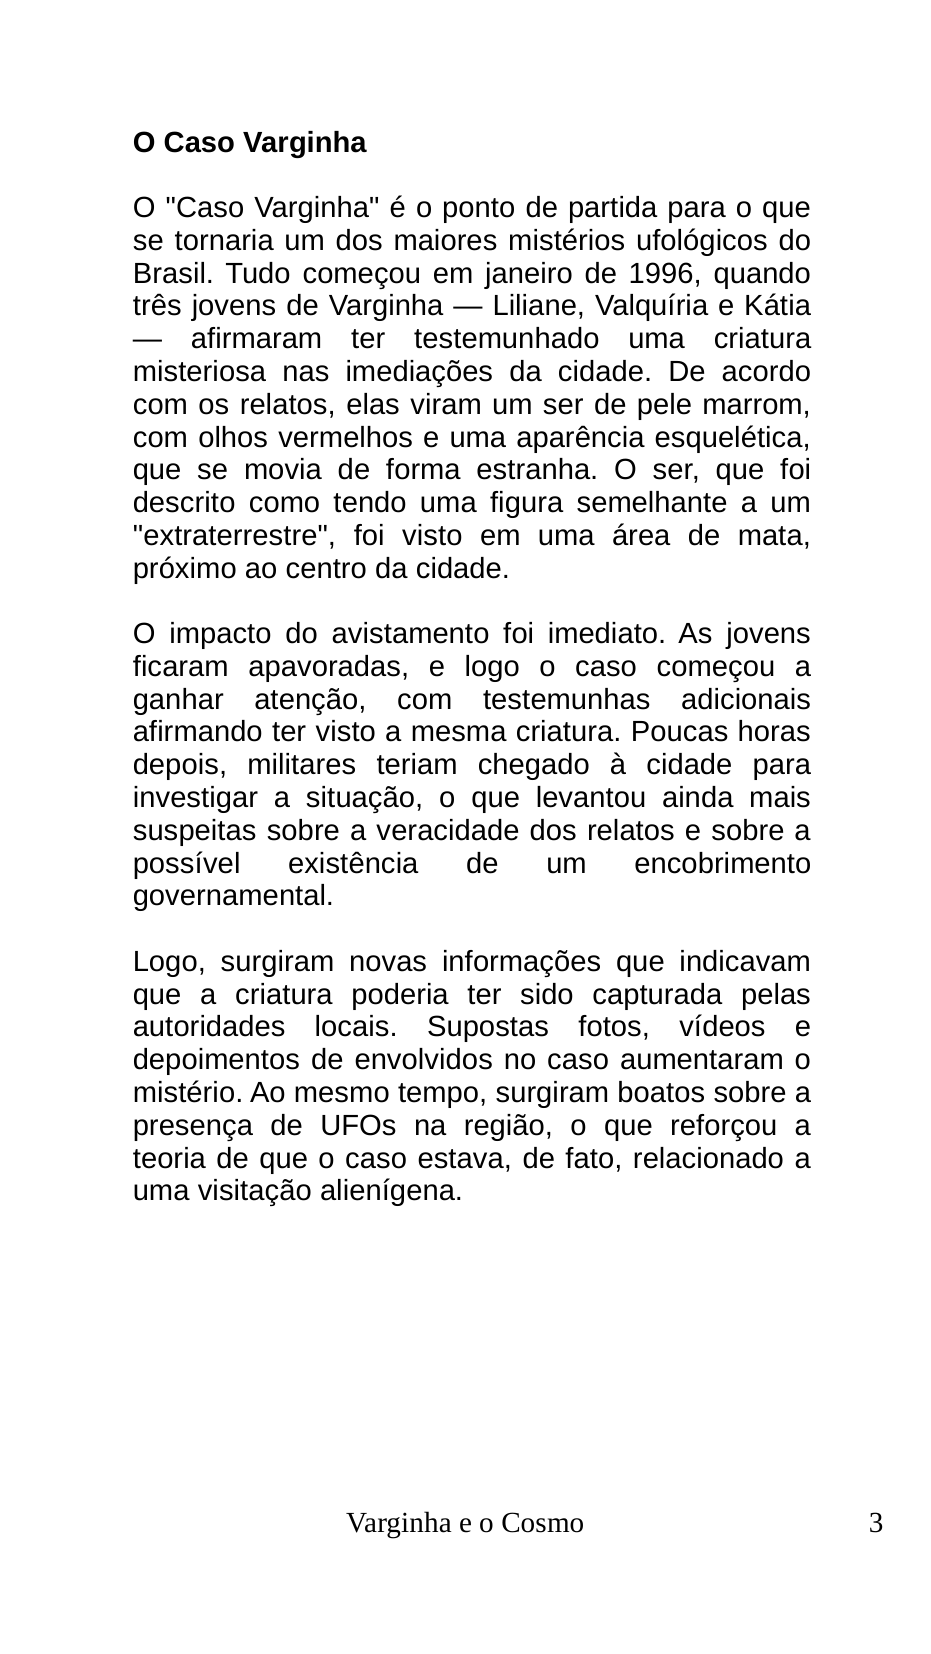

O Caso Varginha
O "Caso Varginha" é o ponto de partida para o que se tornaria um dos maiores mistérios ufológicos do Brasil. Tudo começou em janeiro de 1996, quando três jovens de Varginha — Liliane, Valquíria e Kátia — afirmaram ter testemunhado uma criatura misteriosa nas imediações da cidade. De acordo com os relatos, elas viram um ser de pele marrom, com olhos vermelhos e uma aparência esquelética, que se movia de forma estranha. O ser, que foi descrito como tendo uma figura semelhante a um "extraterrestre", foi visto em uma área de mata, próximo ao centro da cidade.
O impacto do avistamento foi imediato. As jovens ficaram apavoradas, e logo o caso começou a ganhar atenção, com testemunhas adicionais afirmando ter visto a mesma criatura. Poucas horas depois, militares teriam chegado à cidade para investigar a situação, o que levantou ainda mais suspeitas sobre a veracidade dos relatos e sobre a possível existência de um encobrimento governamental.
Logo, surgiram novas informações que indicavam que a criatura poderia ter sido capturada pelas autoridades locais. Supostas fotos, vídeos e depoimentos de envolvidos no caso aumentaram o mistério. Ao mesmo tempo, surgiram boatos sobre a presença de UFOs na região, o que reforçou a teoria de que o caso estava, de fato, relacionado a uma visitação alienígena.
Varginha e o Cosmo
3